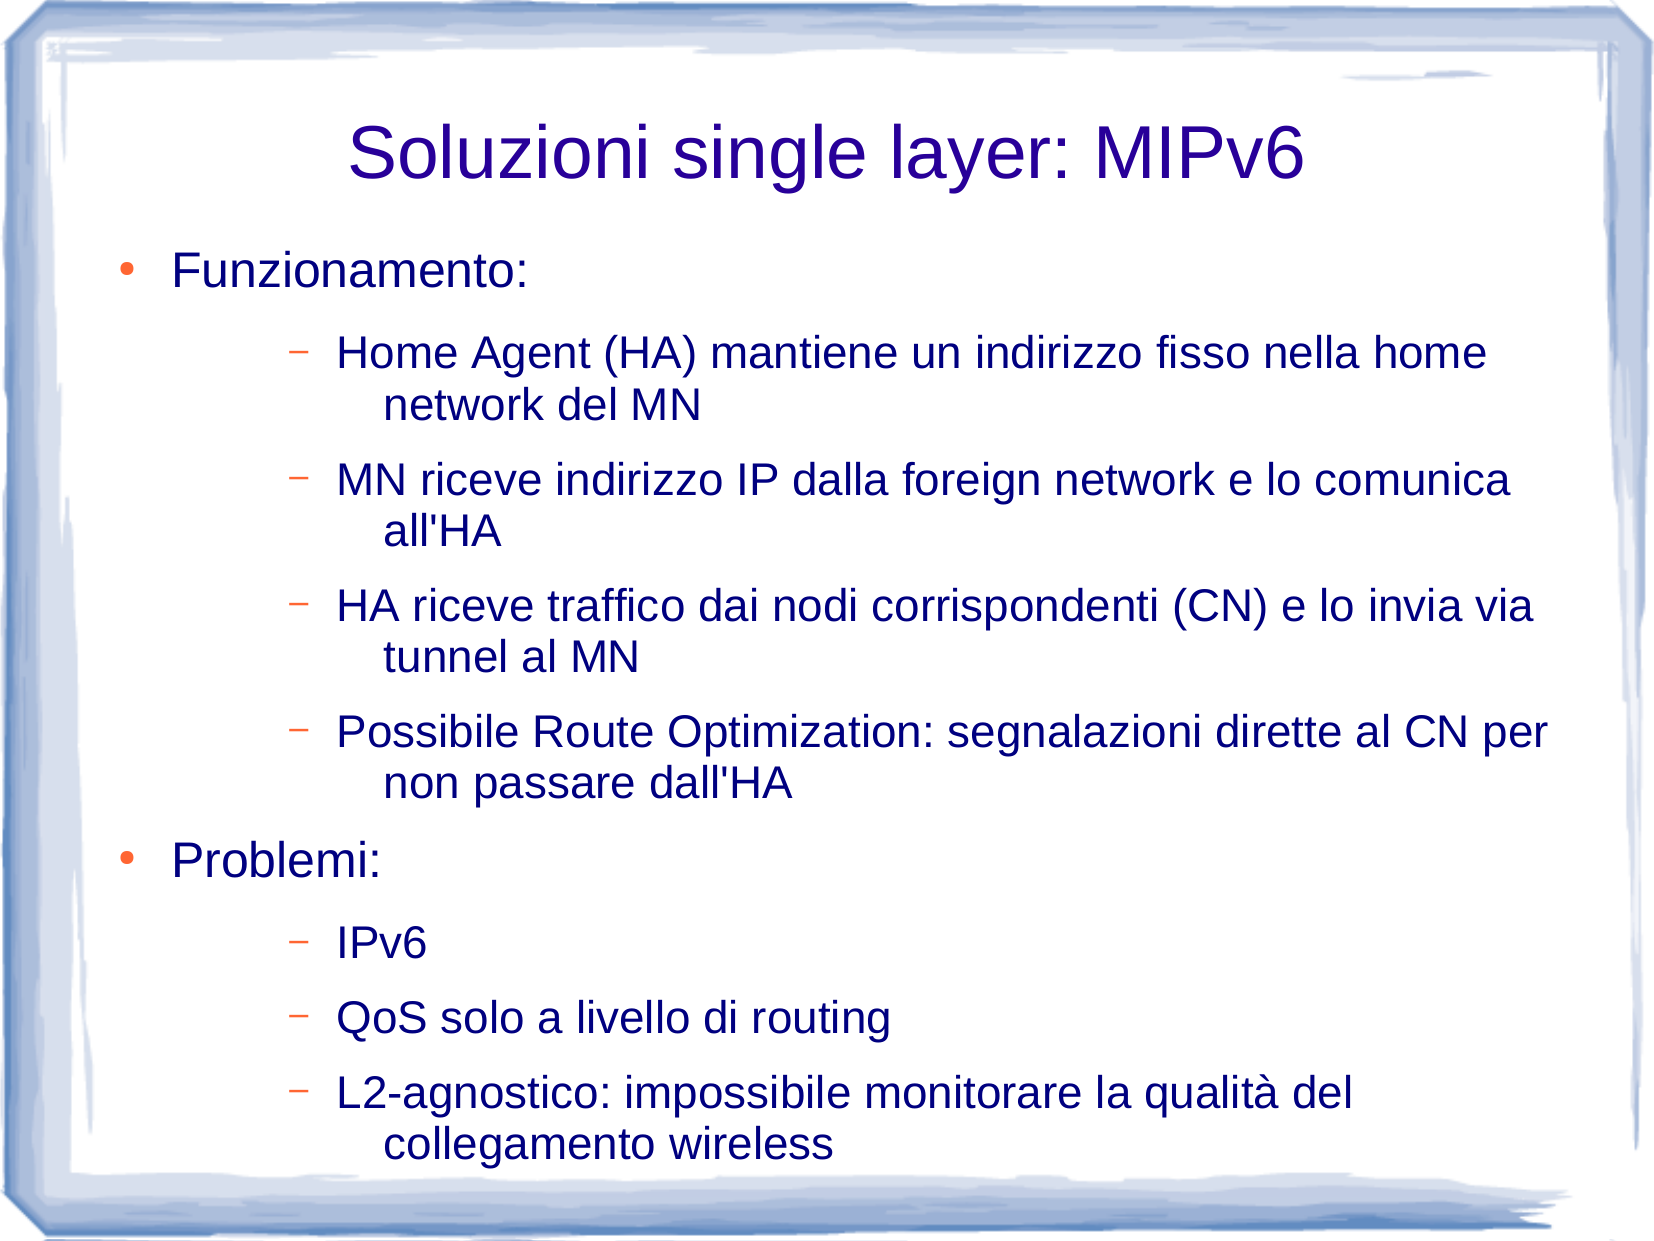

# Soluzioni single layer: MIPv6
Funzionamento:
Home Agent (HA) mantiene un indirizzo fisso nella home network del MN
MN riceve indirizzo IP dalla foreign network e lo comunica all'HA
HA riceve traffico dai nodi corrispondenti (CN) e lo invia via tunnel al MN
Possibile Route Optimization: segnalazioni dirette al CN per non passare dall'HA
Problemi:
IPv6
QoS solo a livello di routing
L2-agnostico: impossibile monitorare la qualità del collegamento wireless